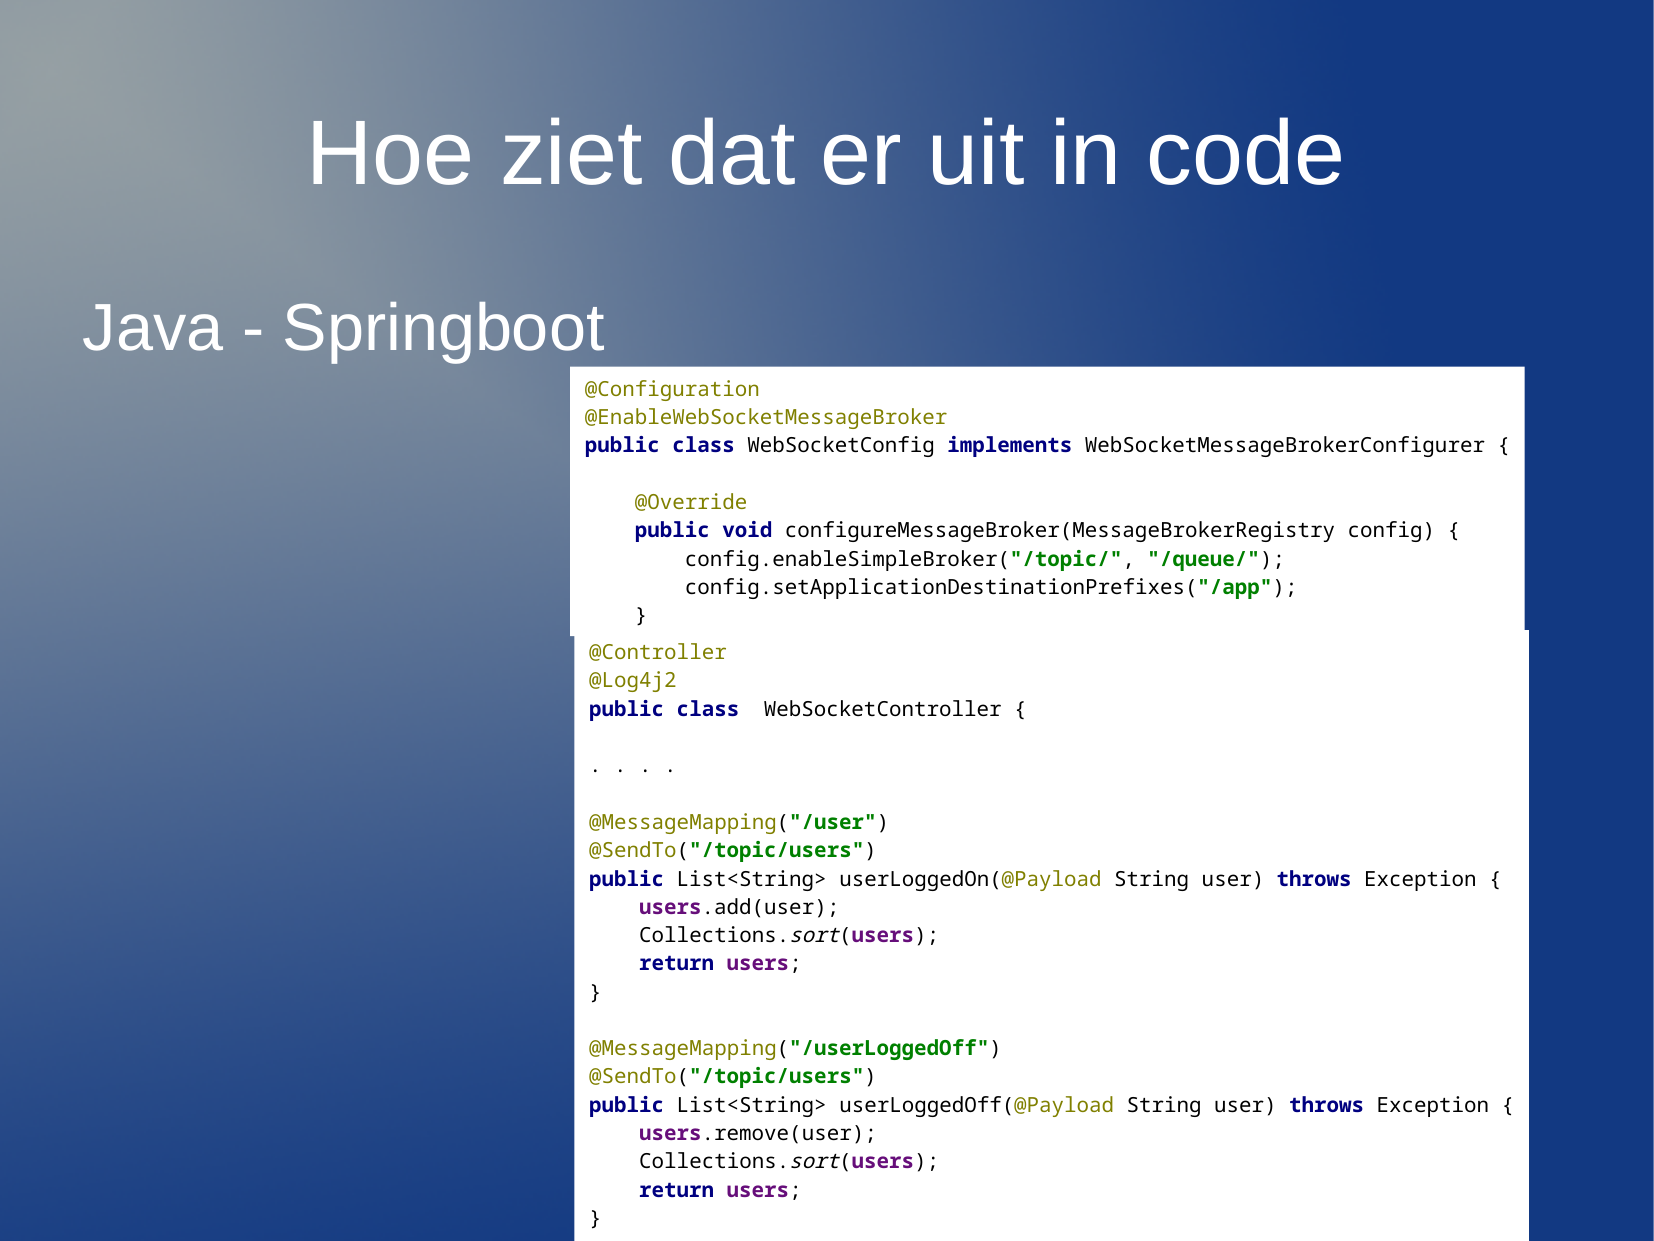

# Hoe ziet dat er uit in code
Java - Springboot
@Configuration
@EnableWebSocketMessageBroker
public class WebSocketConfig implements WebSocketMessageBrokerConfigurer {
 @Override
 public void configureMessageBroker(MessageBrokerRegistry config) {
 config.enableSimpleBroker("/topic/", "/queue/");
 config.setApplicationDestinationPrefixes("/app");
 }
@Controller
@Log4j2
public class WebSocketController {
. . . .
@MessageMapping("/user")
@SendTo("/topic/users")
public List<String> userLoggedOn(@Payload String user) throws Exception {
 users.add(user);
 Collections.sort(users);
 return users;
}
@MessageMapping("/userLoggedOff")
@SendTo("/topic/users")
public List<String> userLoggedOff(@Payload String user) throws Exception {
 users.remove(user);
 Collections.sort(users);
 return users;
}